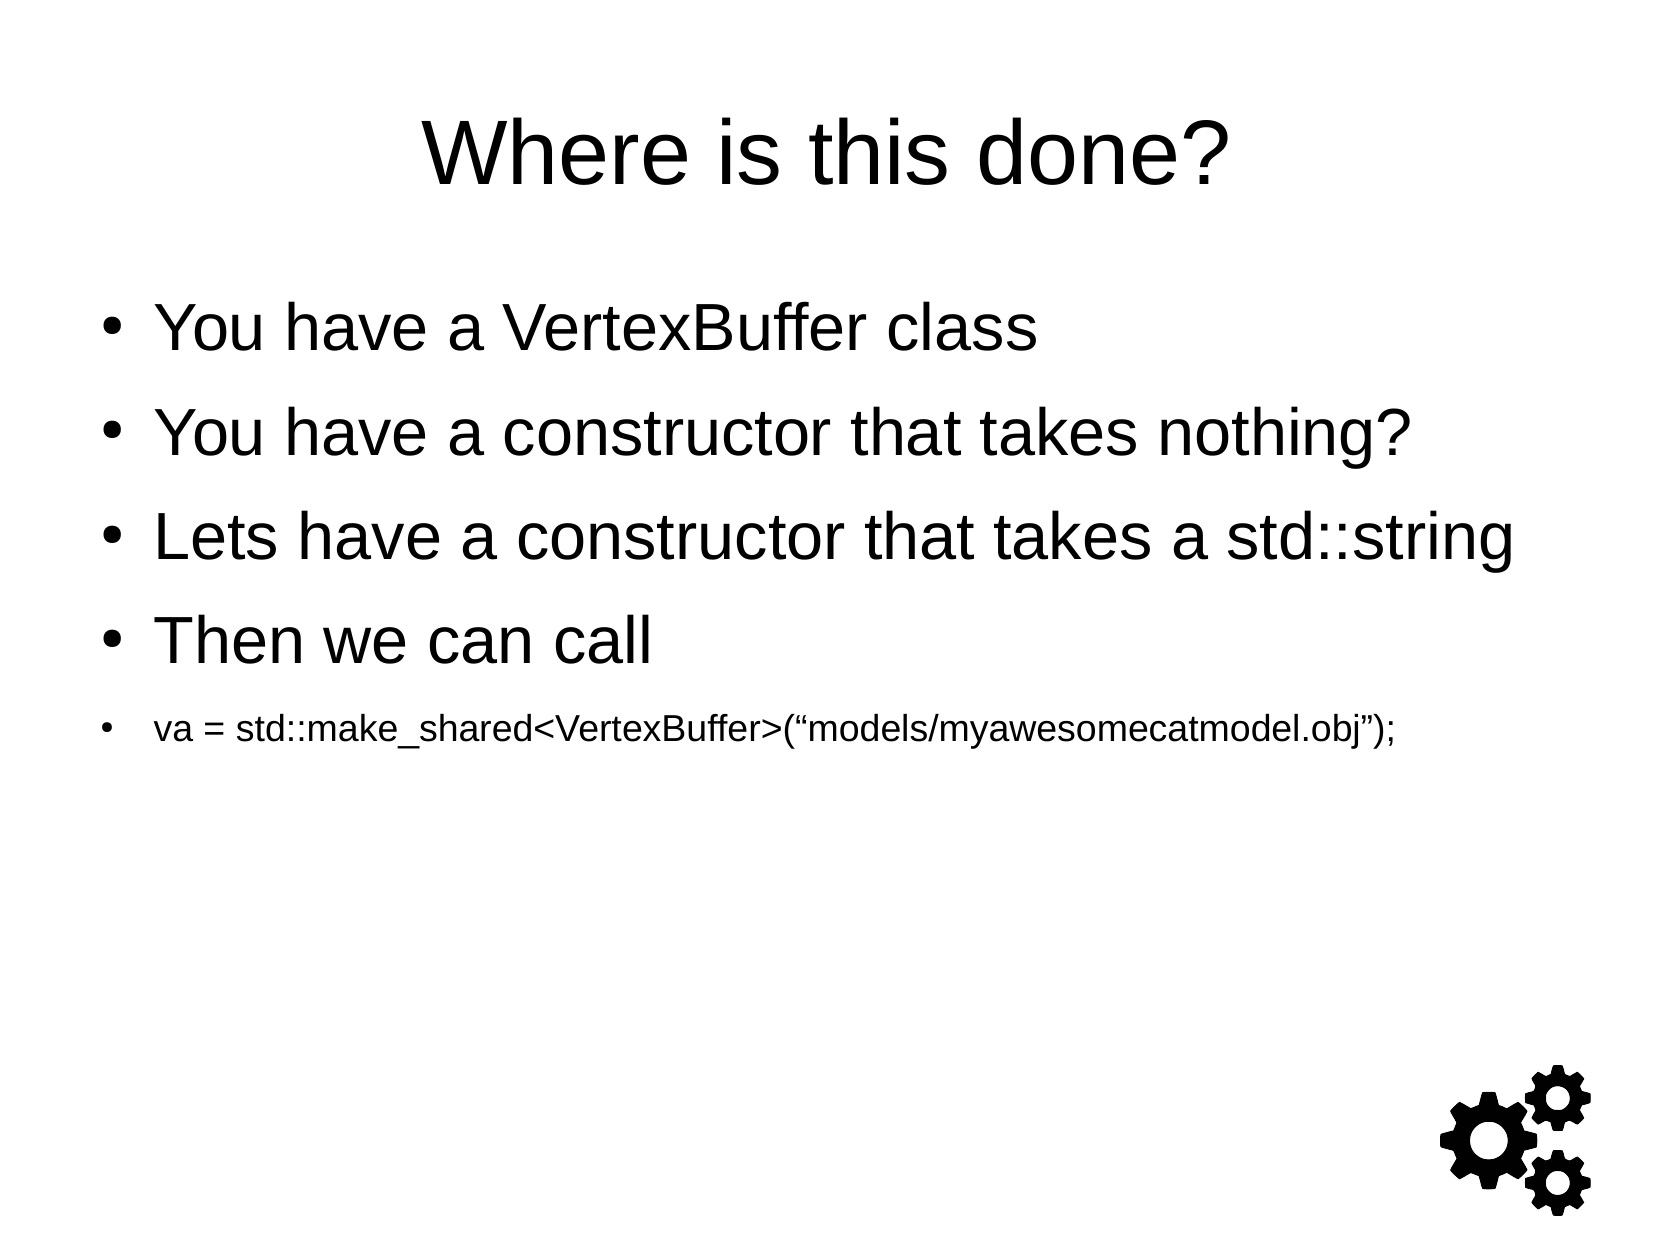

# Where is this done?
You have a VertexBuffer class
You have a constructor that takes nothing?
Lets have a constructor that takes a std::string
Then we can call
va = std::make_shared<VertexBuffer>(“models/myawesomecatmodel.obj”);